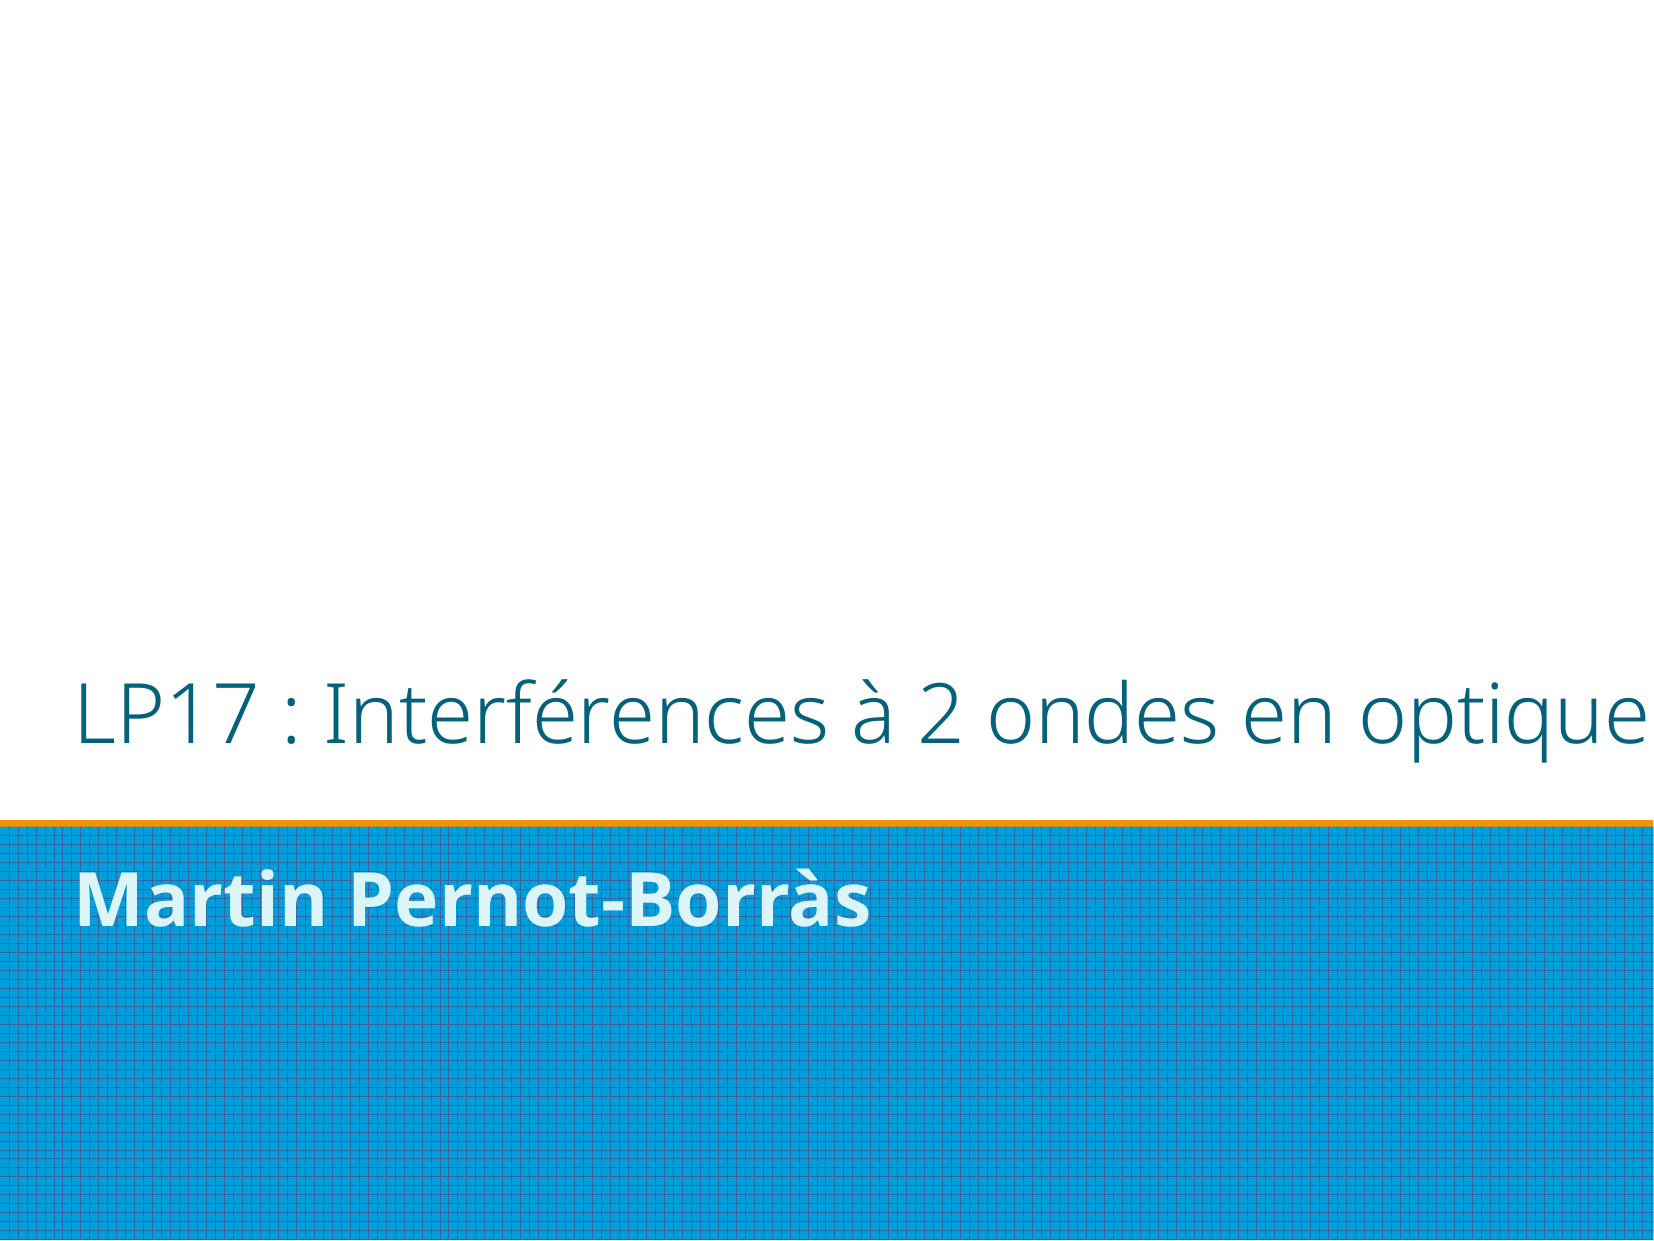

# LP17 : Interférences à 2 ondes en optique
Martin Pernot-Borràs